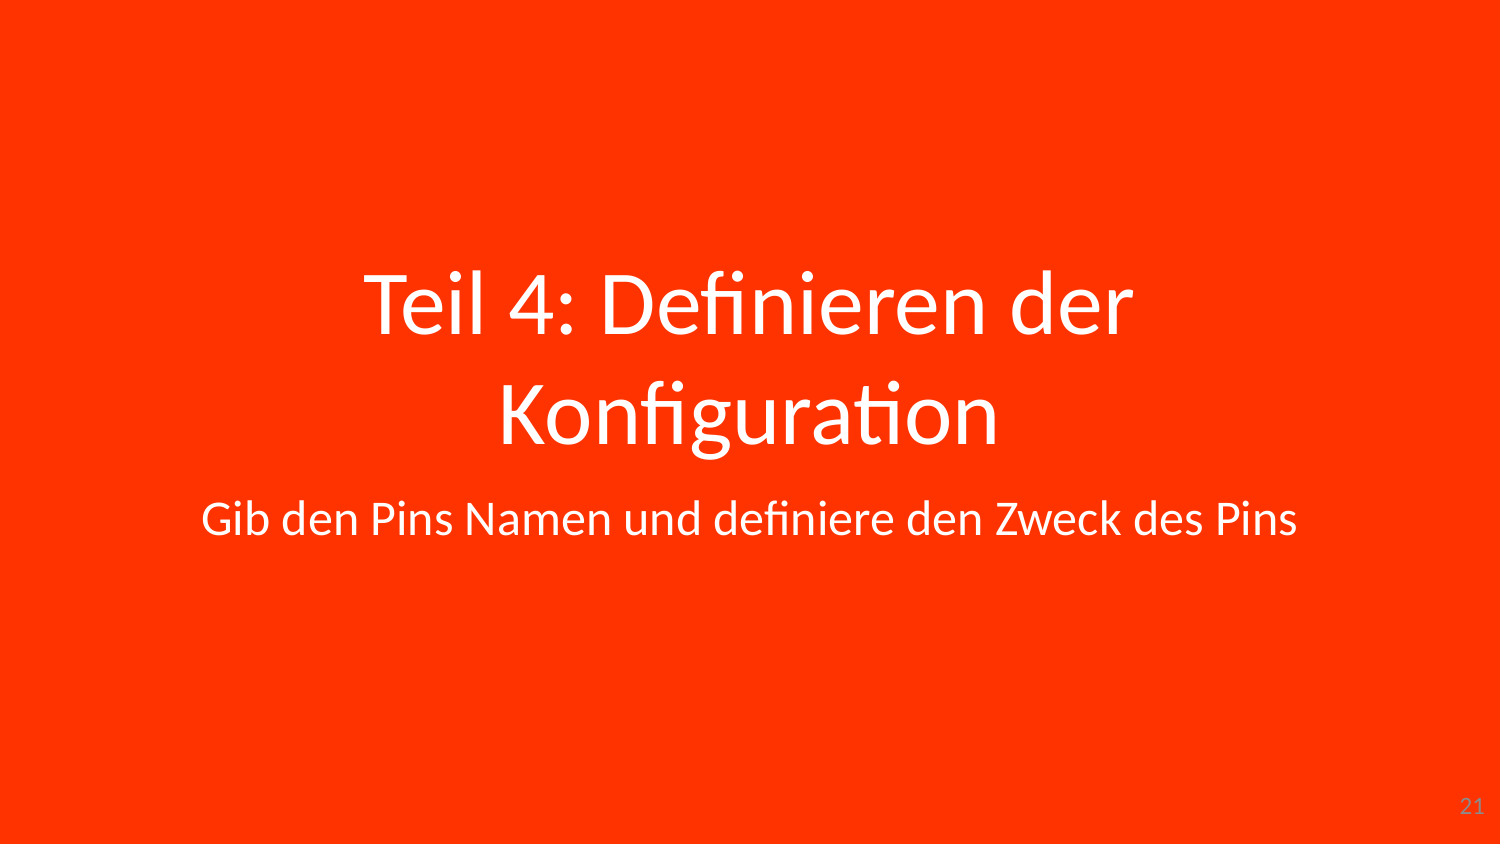

# Teil 4: Definieren der Konfiguration
Gib den Pins Namen und definiere den Zweck des Pins